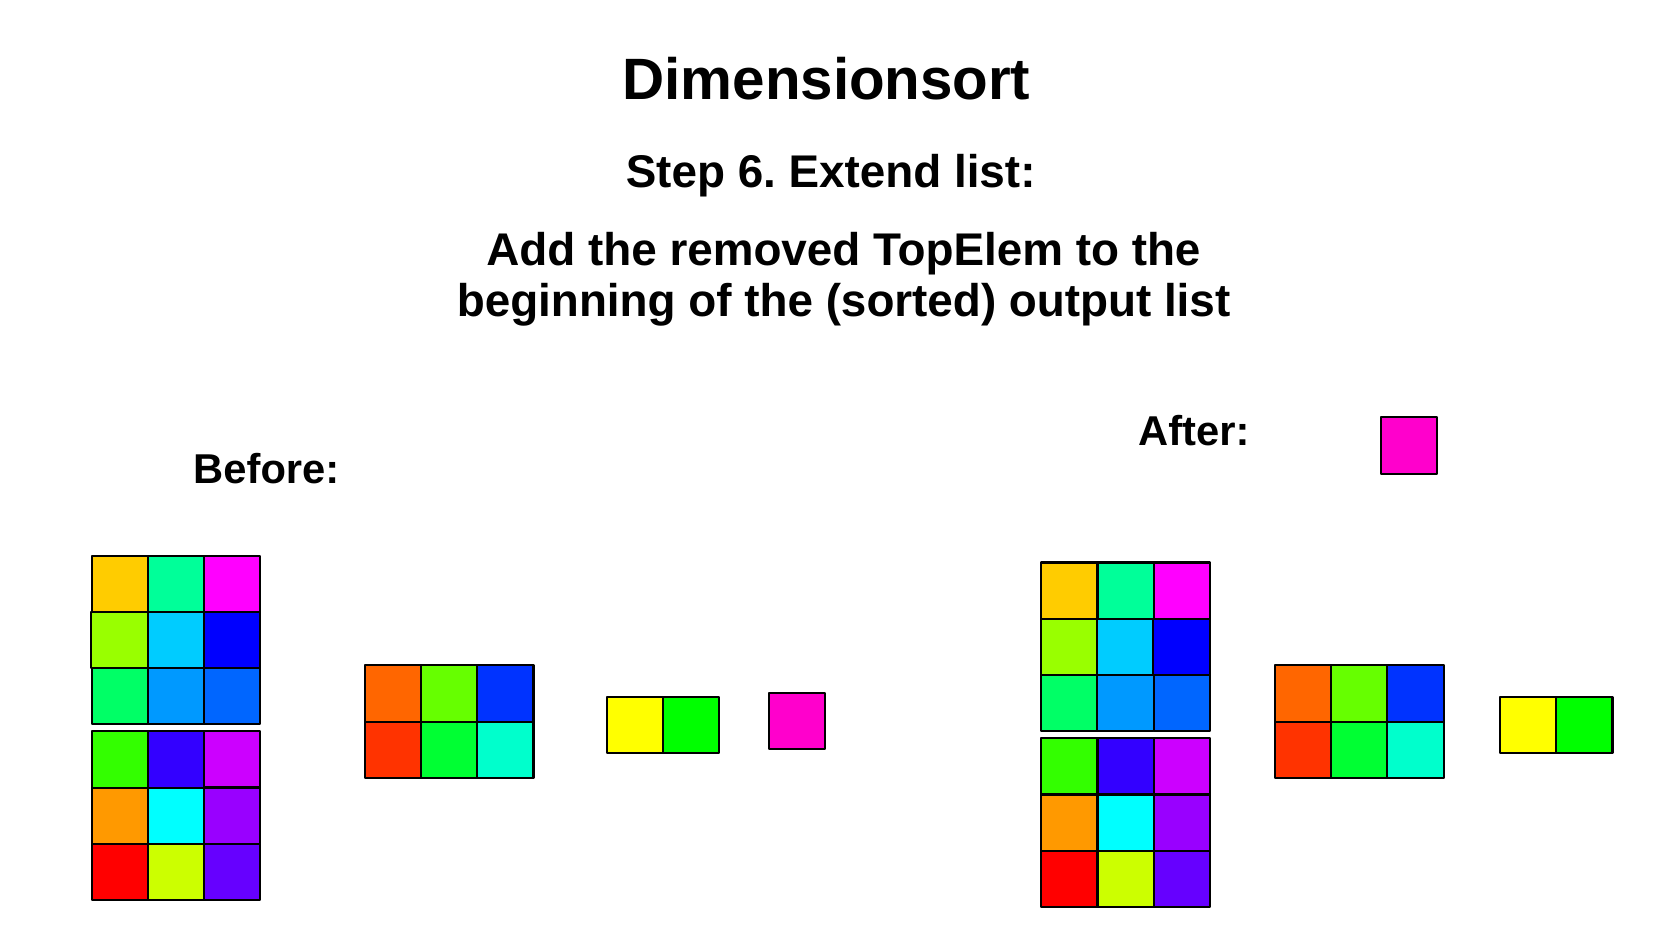

# Dimensionsort
Step 6. Extend list:
Add the removed TopElem to the
beginning of the (sorted) output list
After:
Before: